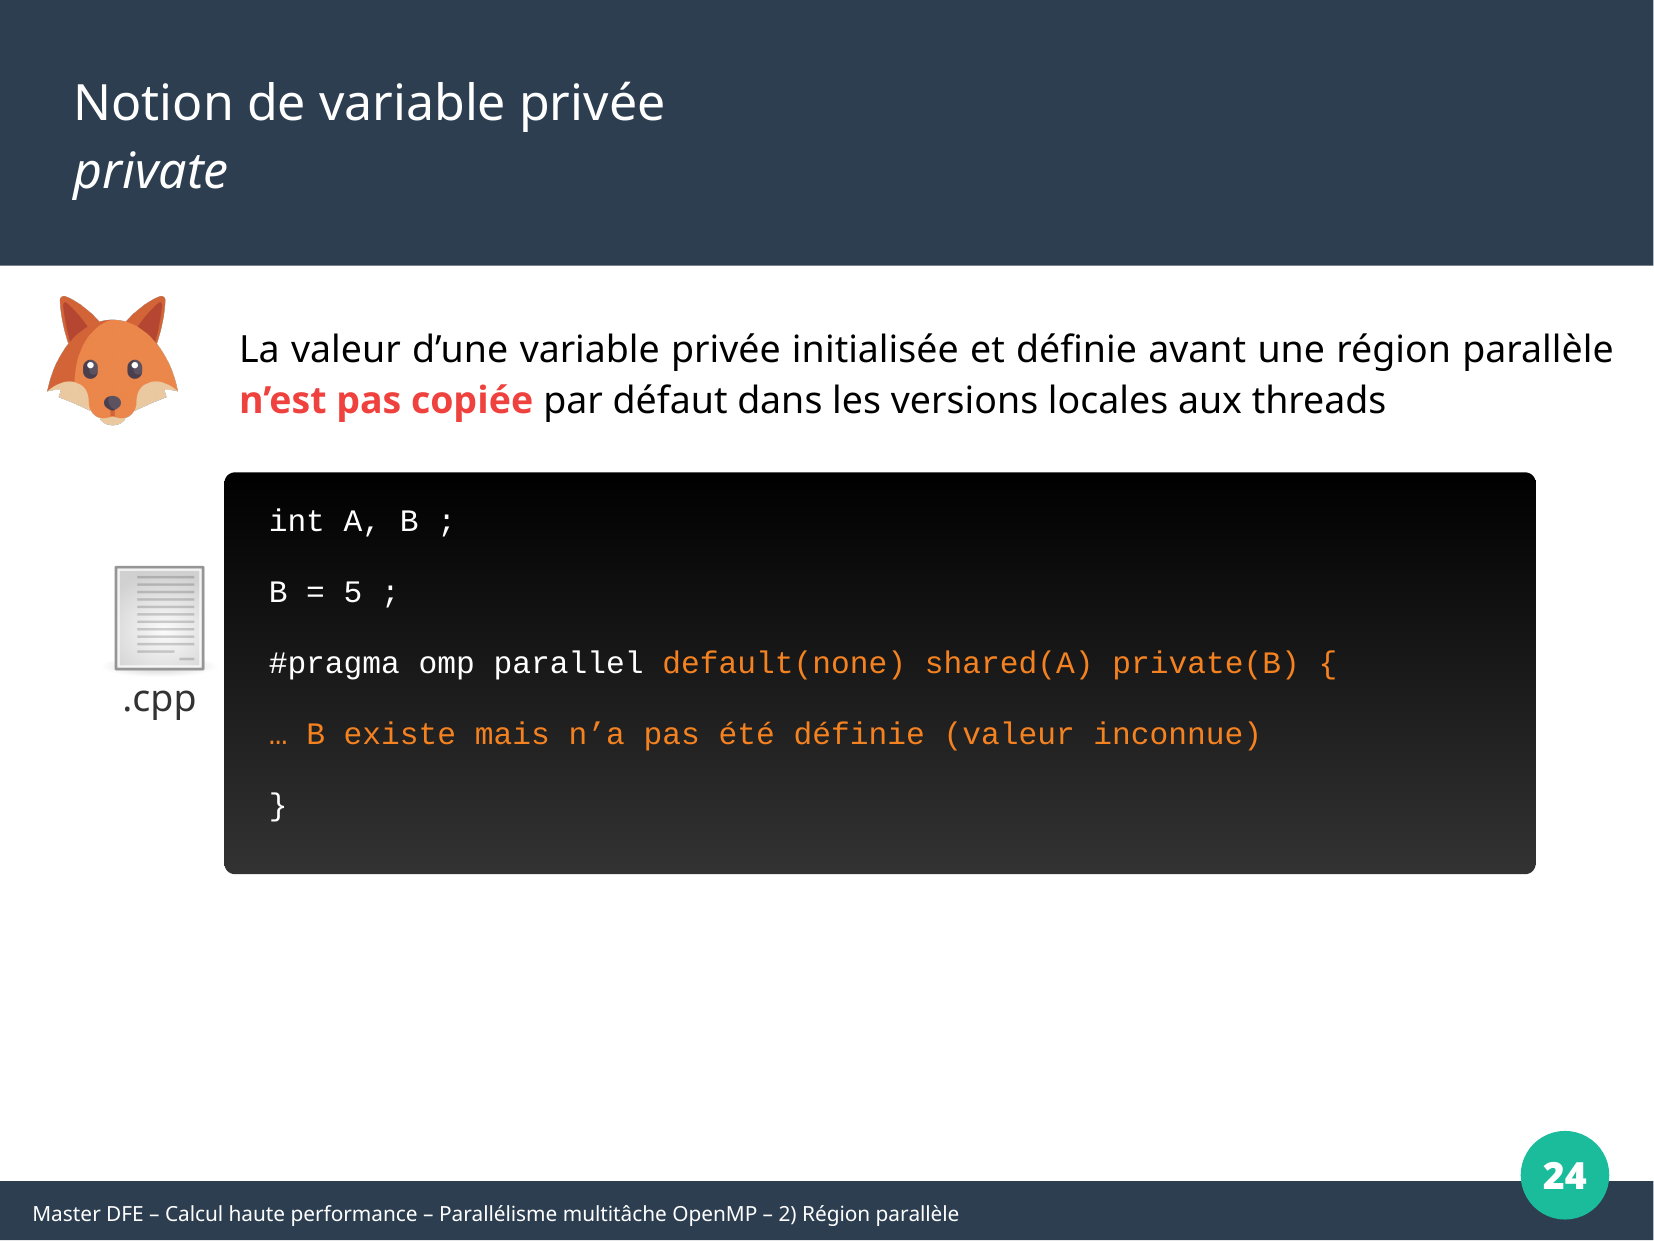

Notion de variable privée
private
La valeur d’une variable privée initialisée et définie avant une région parallèle n’est pas copiée par défaut dans les versions locales aux threads
int A, B ;
B = 5 ;
#pragma omp parallel default(none) shared(A) private(B) {
… B existe mais n’a pas été définie (valeur inconnue)
}
.cpp
24
Master DFE – Calcul haute performance – Parallélisme multitâche OpenMP – 2) Région parallèle